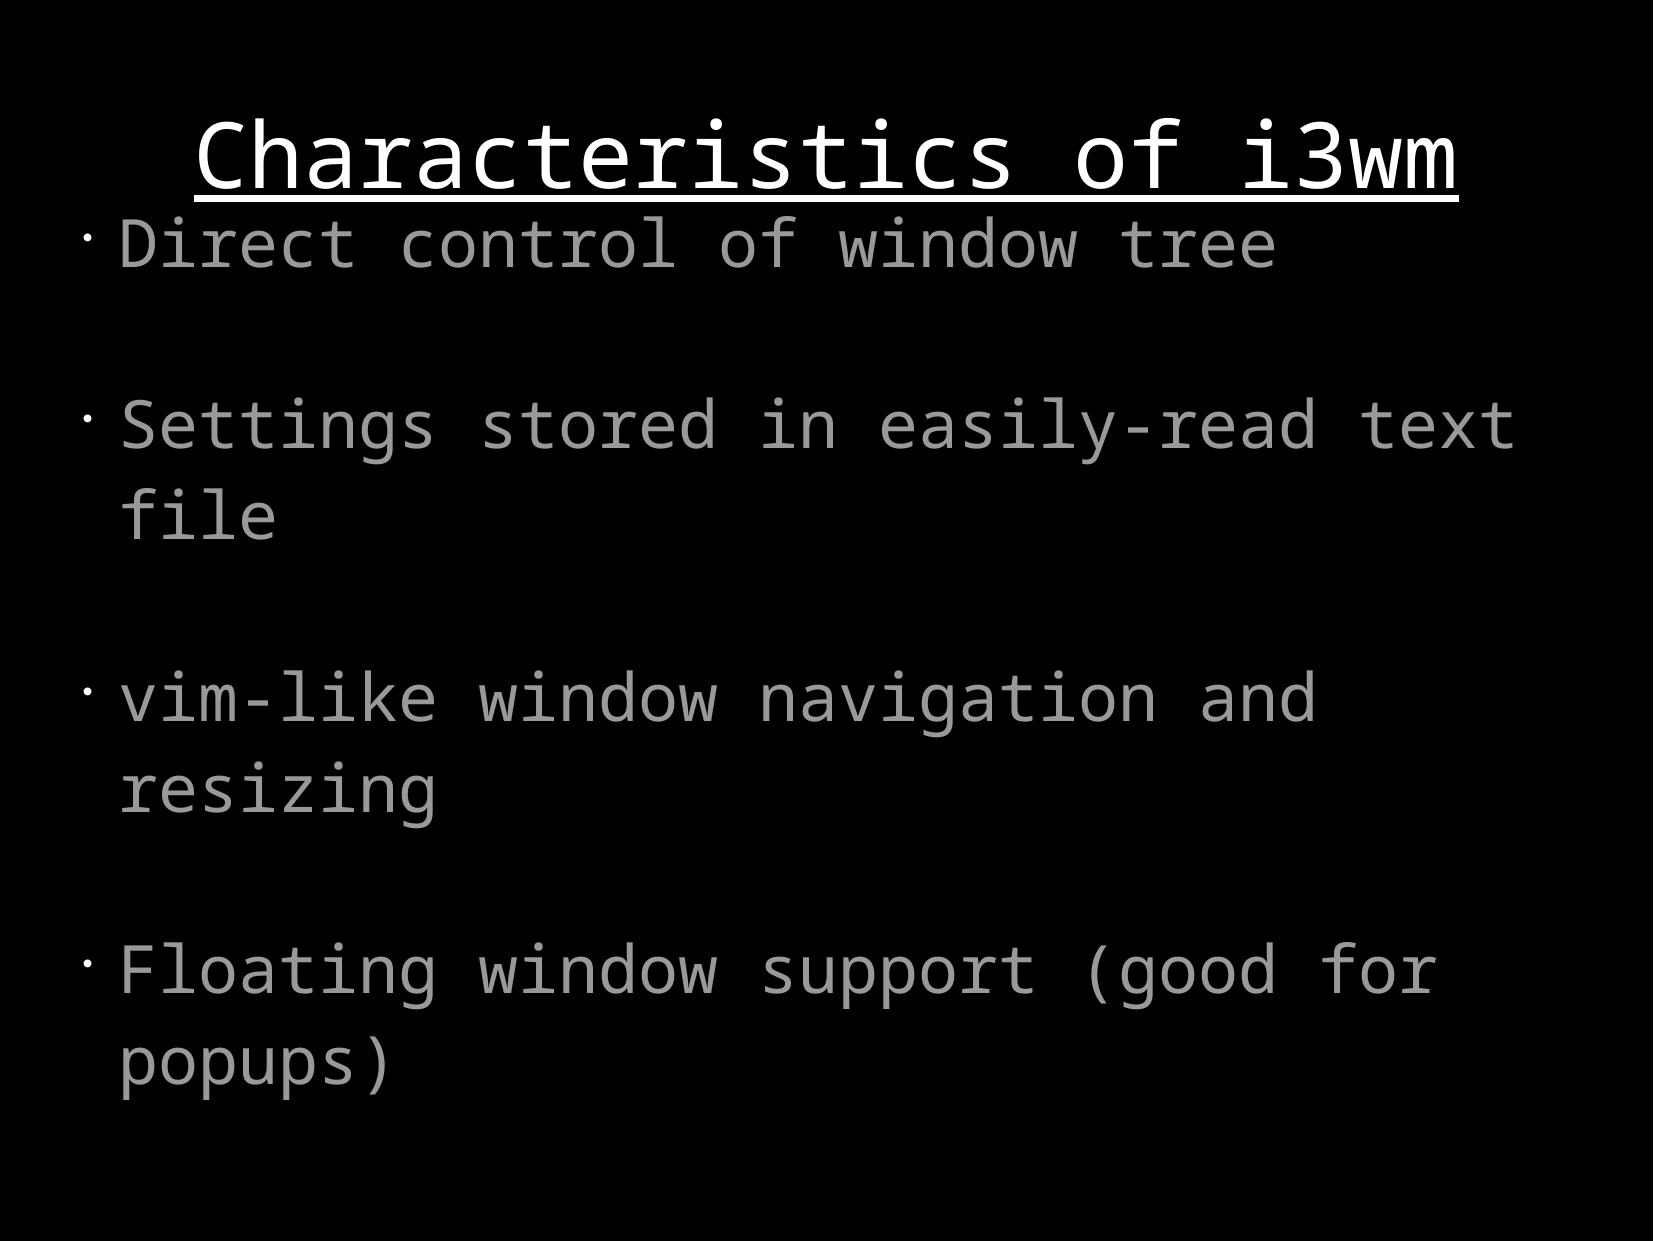

# Characteristics of i3wm
Direct control of window tree
Settings stored in easily-read text file
vim-like window navigation and resizing
Floating window support (good for popups)